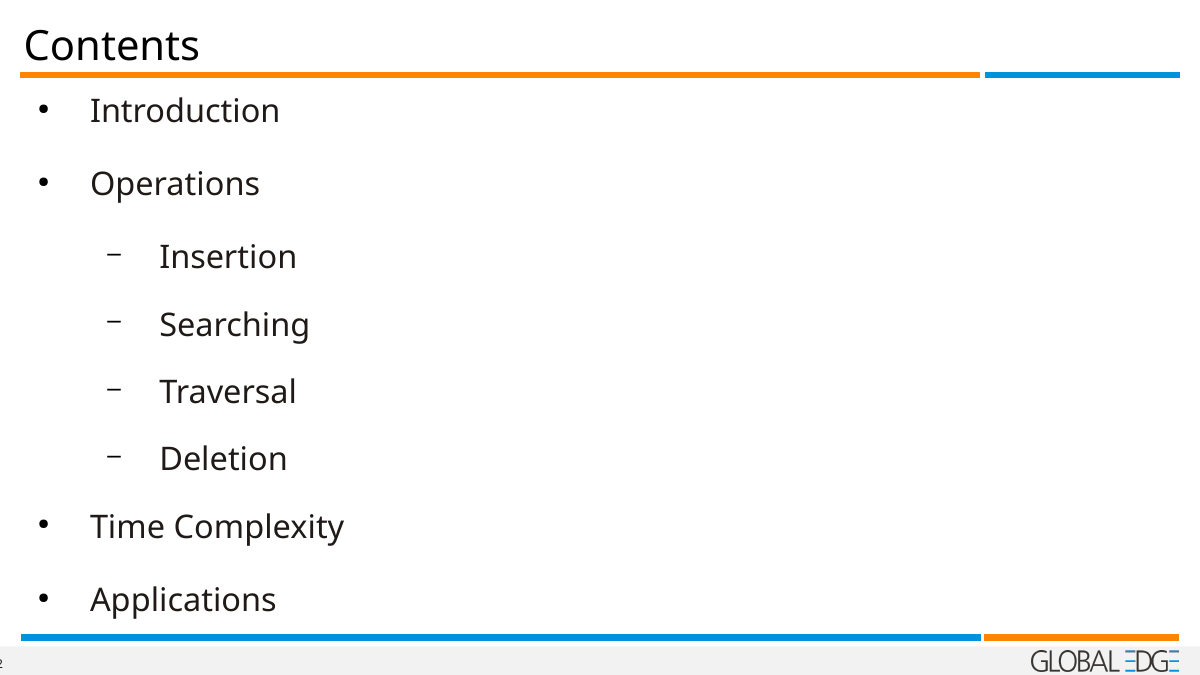

# Contents
Introduction
Operations
Insertion
Searching
Traversal
Deletion
Time Complexity
Applications